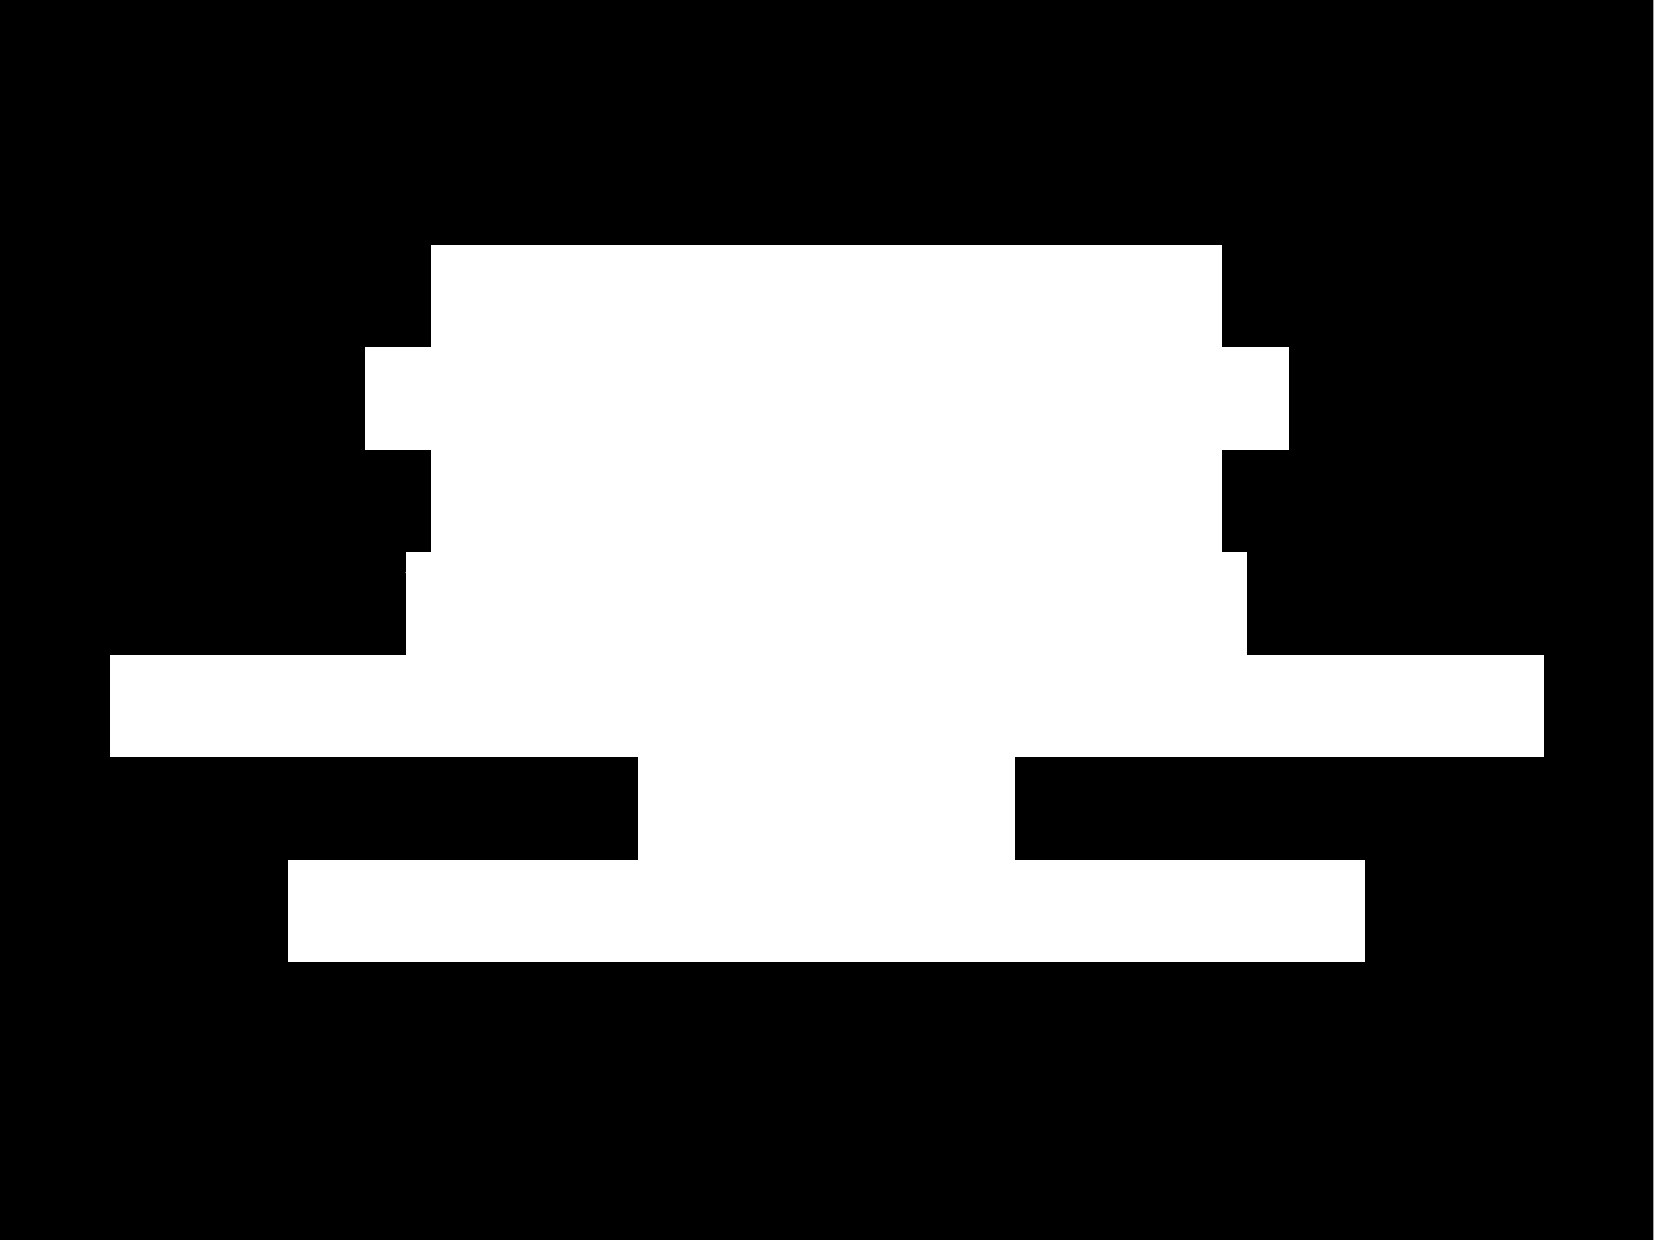

# O sangue de Jesus
Que me leva até o céu
O sangue de Jesus
Vermelho, forte e fiel
Suportou a cruz a preço de sangue
Por amor
Precioso sangue de Jesus